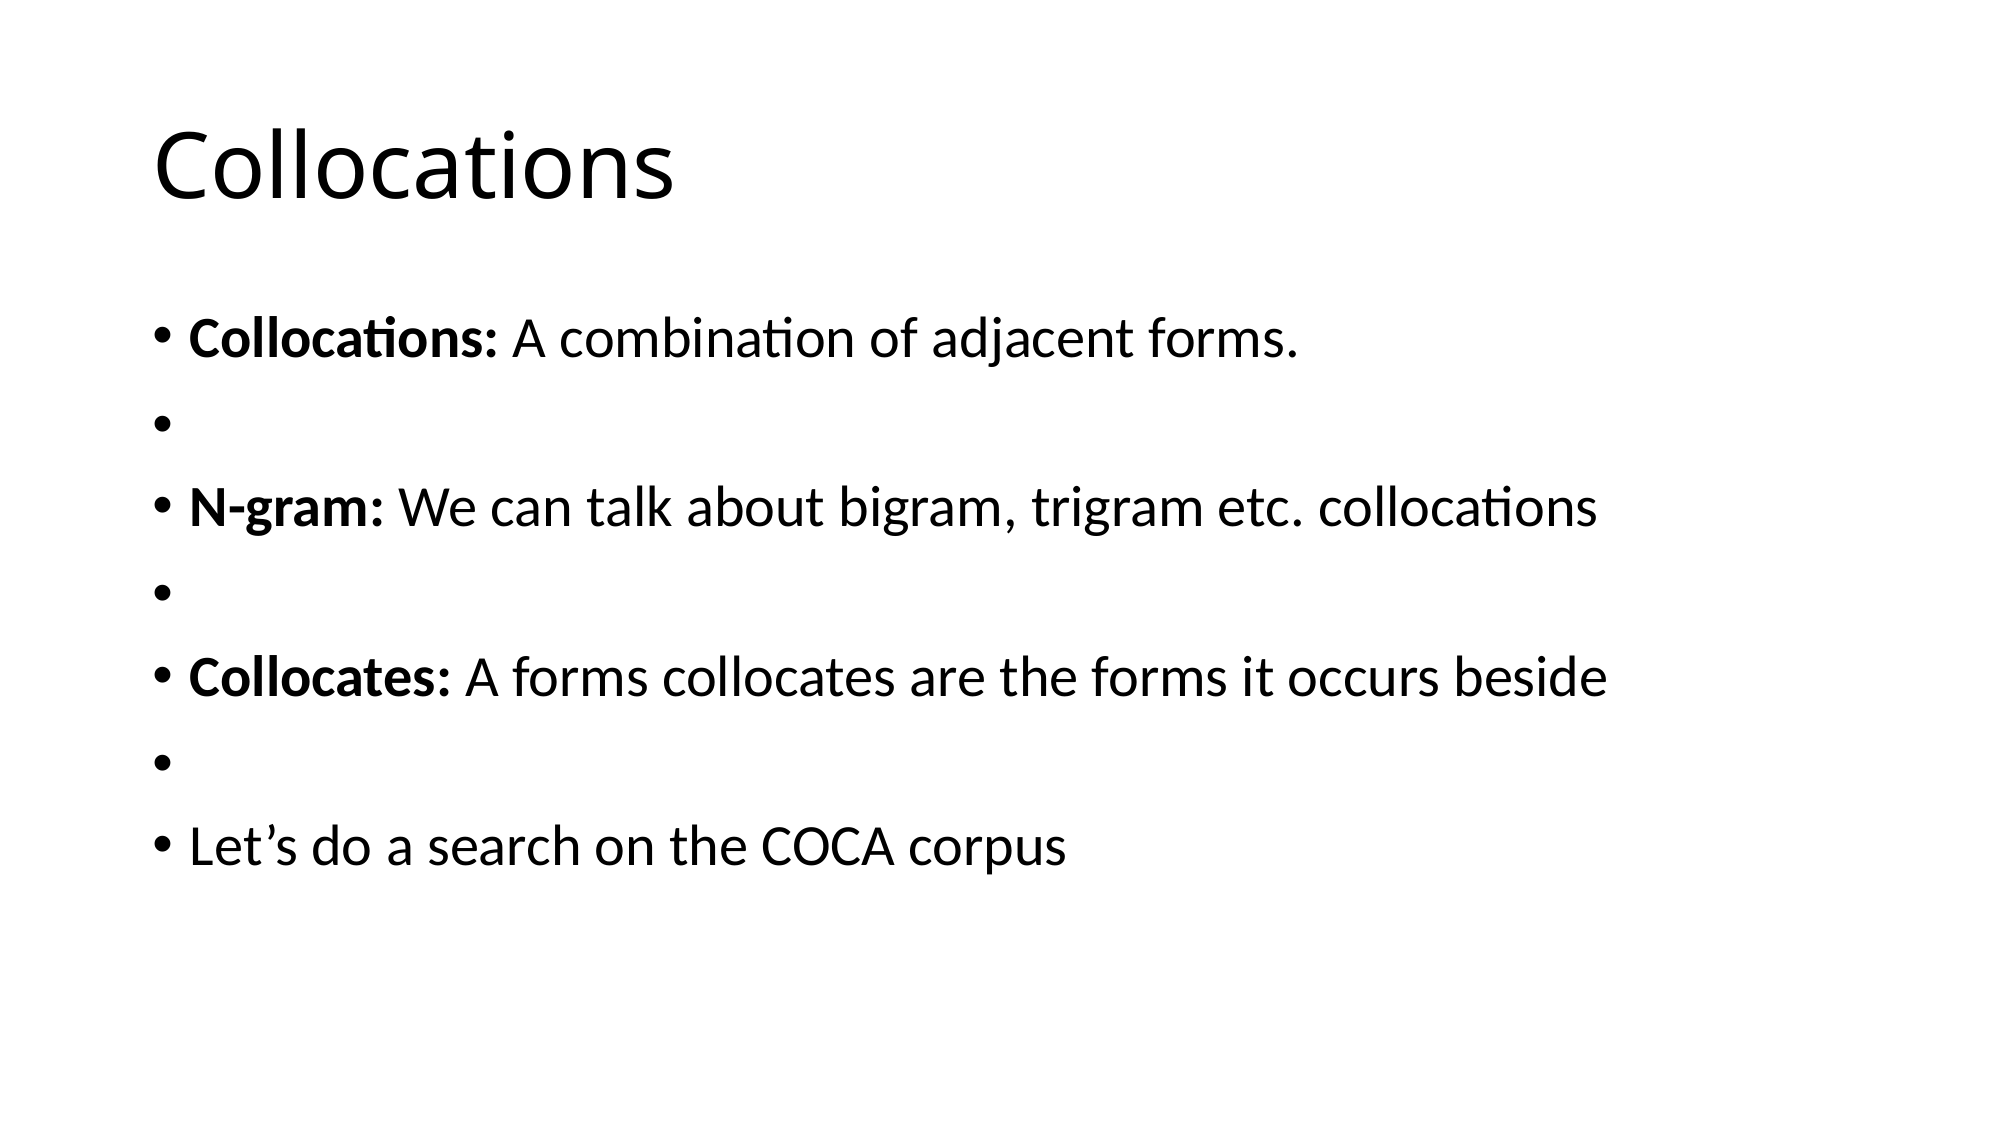

# Collocations
Collocations: A combination of adjacent forms.
N-gram: We can talk about bigram, trigram etc. collocations
Collocates: A forms collocates are the forms it occurs beside
Let’s do a search on the COCA corpus